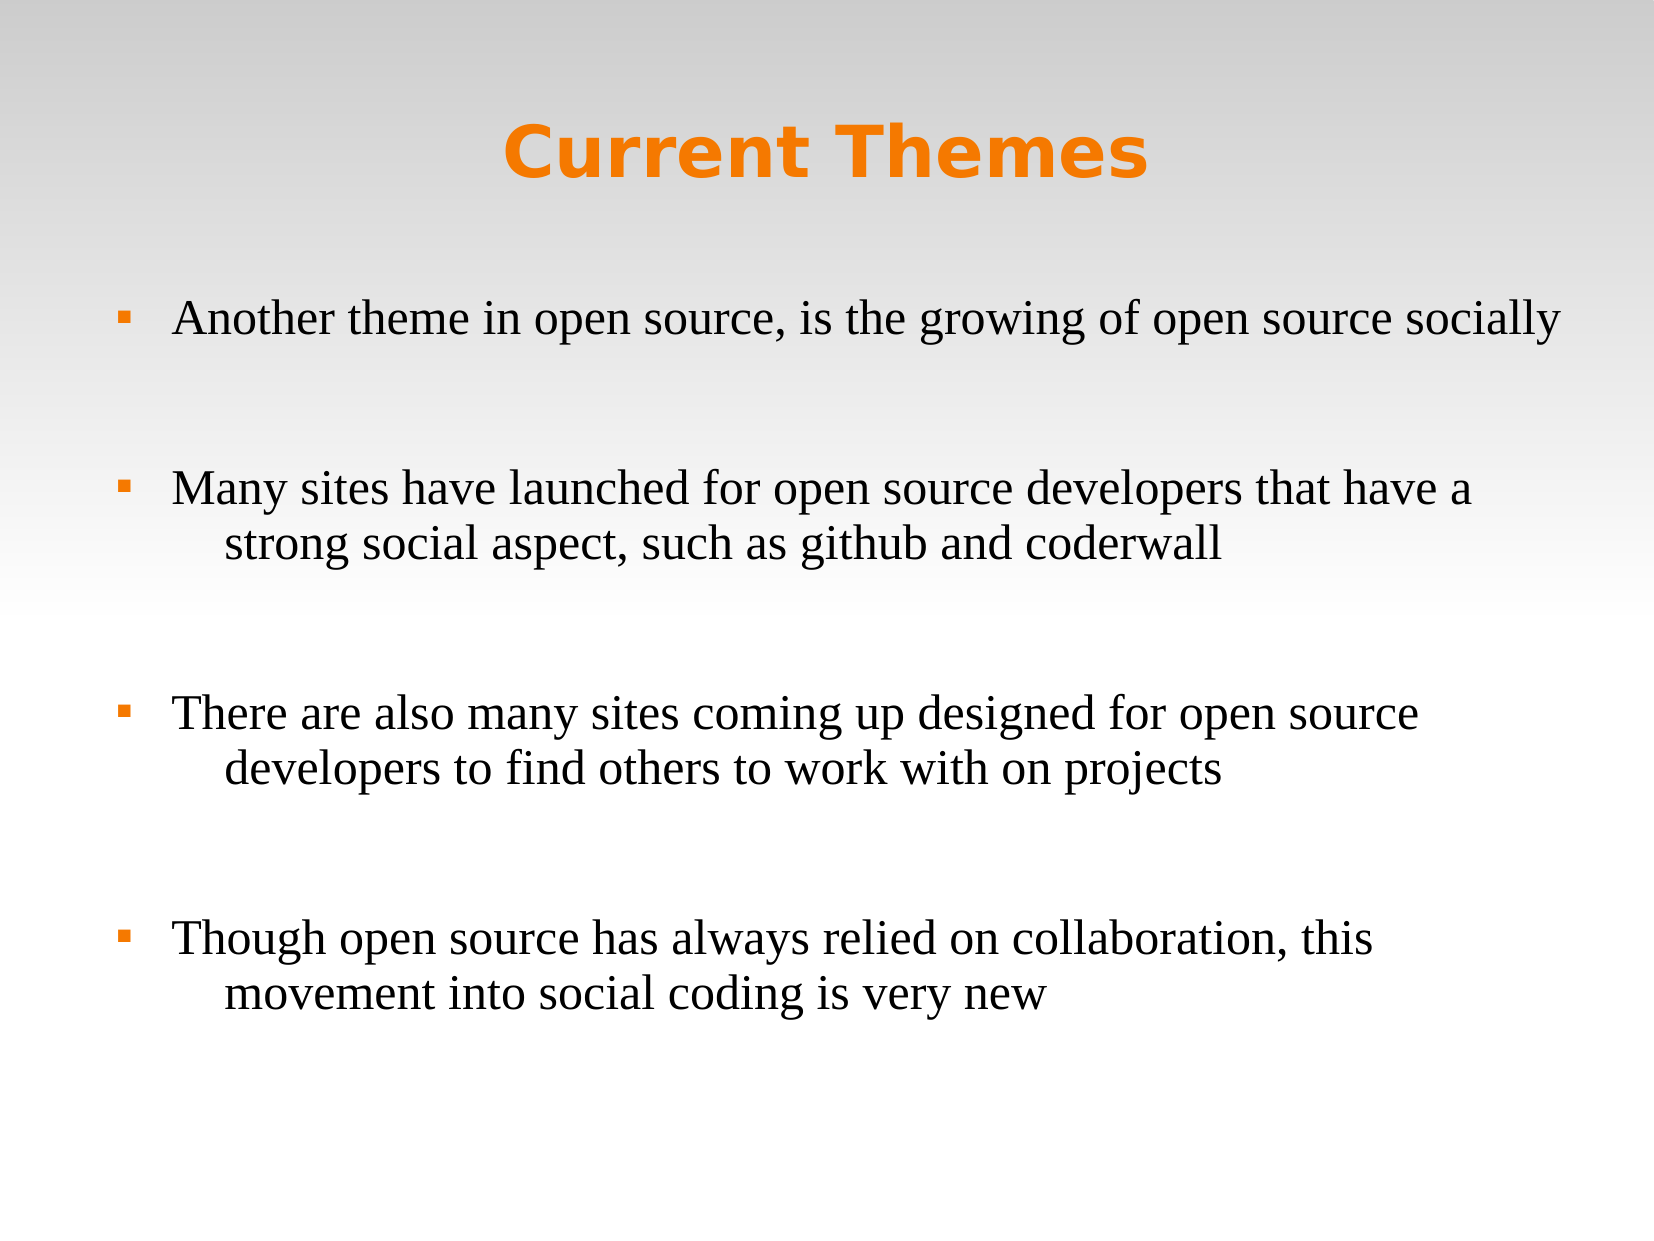

# Current Themes
Another theme in open source, is the growing of open source socially
Many sites have launched for open source developers that have a strong social aspect, such as github and coderwall
There are also many sites coming up designed for open source developers to find others to work with on projects
Though open source has always relied on collaboration, this movement into social coding is very new